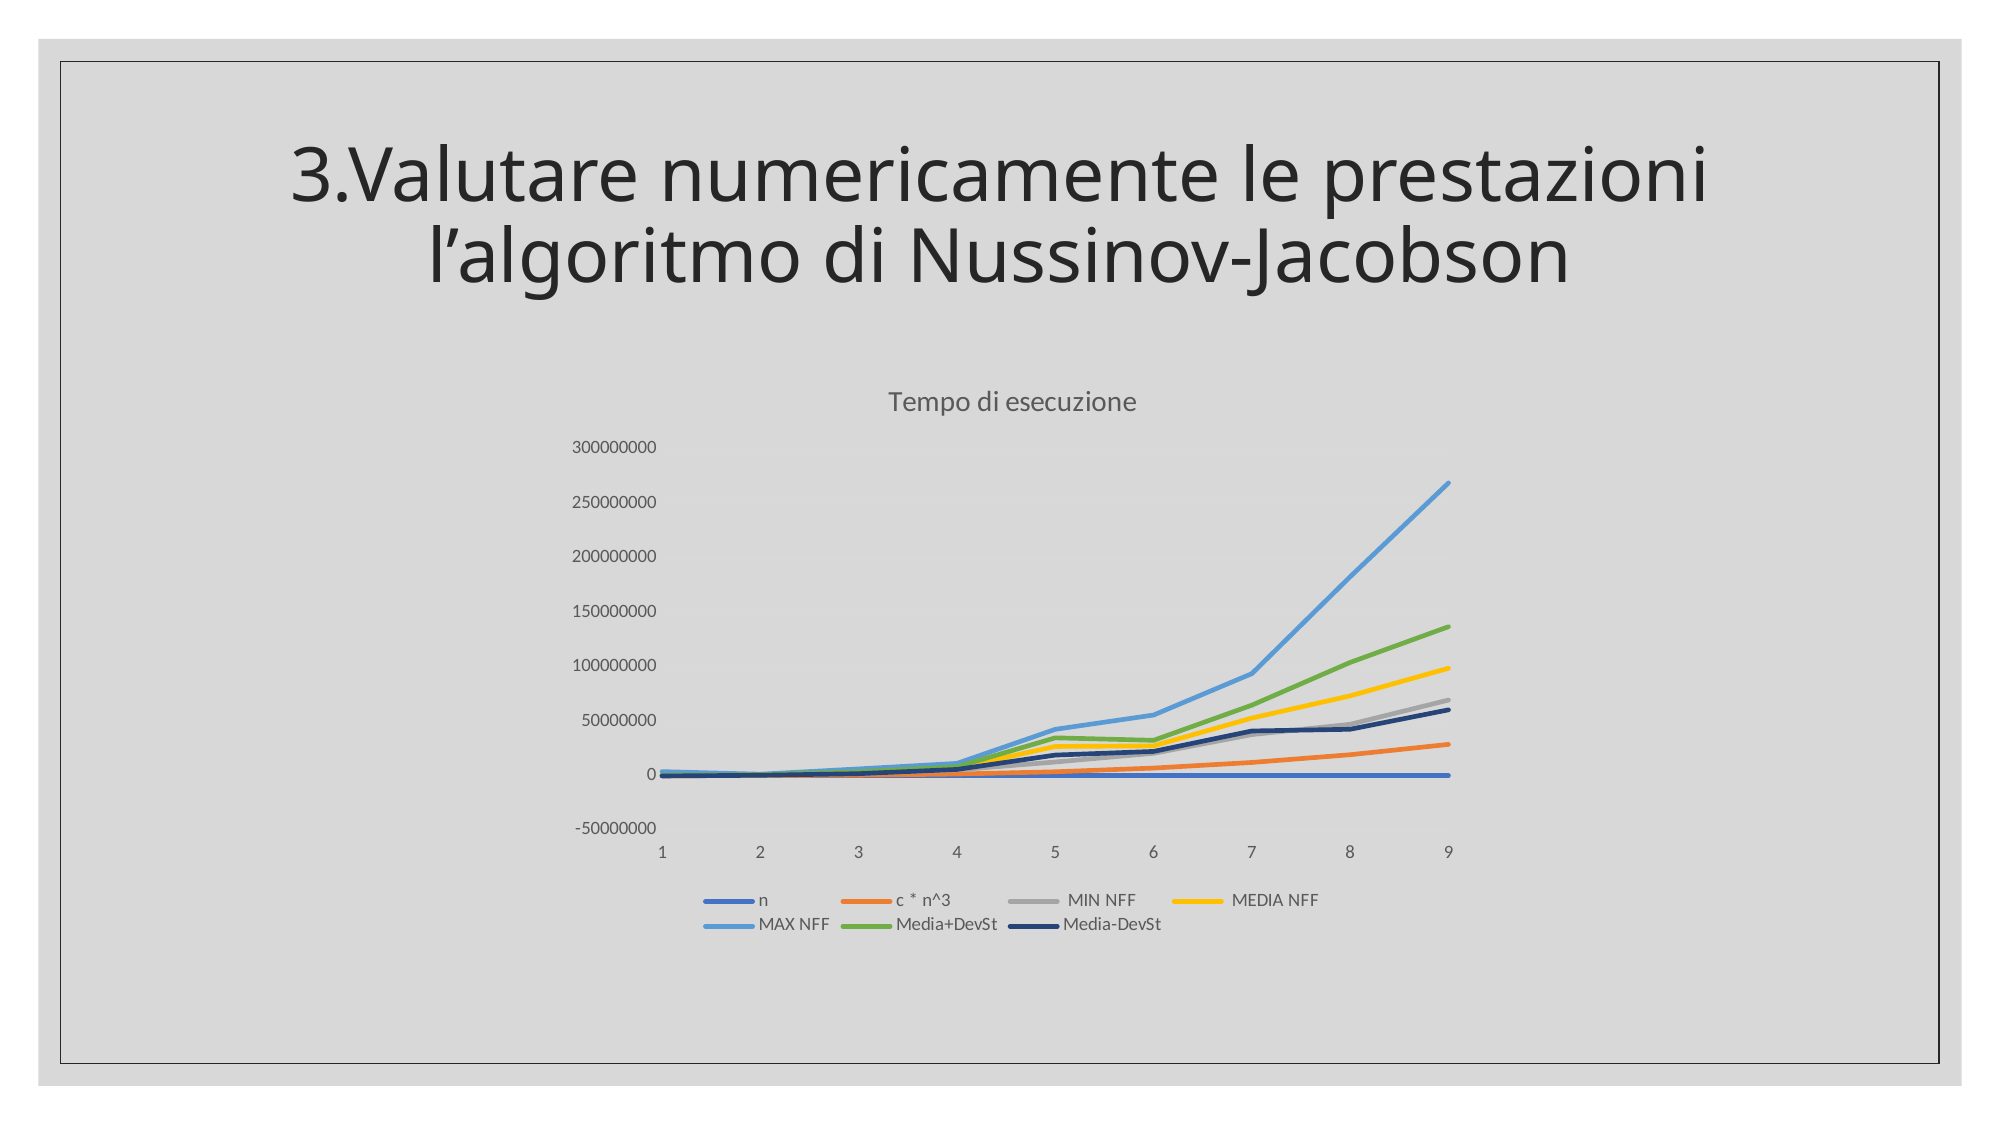

# 3.Valutare numericamente le prestazioni l’algoritmo di Nussinov-Jacobson
### Chart: Tempo di esecuzione
| Category | n | c * n^3 | MIN NFF | MEDIA NFF | MAX NFF | Media+DevSt | Media-DevSt |
|---|---|---|---|---|---|---|---|
| 1 | 10.0 | 450.0 | 38800.0 | 118129.0 | 3737400.0 | 485267.202116772 | -249009.202116771 |
| 2 | 50.0 | 56250.0 | 324100.0 | 664613.0 | 1348500.0 | 940985.859568483 | 388240.140431517 |
| 3 | 100.0 | 450000.0 | 1788600.0 | 2714125.0 | 6241200.0 | 3590517.93530097 | 1837732.06469903 |
| 4 | 150.0 | 1518750.0 | 5353000.0 | 7000410.0 | 11288600.0 | 8216906.89977892 | 5783913.10022108 |
| 5 | 200.0 | 3600000.0 | 12612000.0 | 26864556.0 | 42615700.0 | 34802219.3401066 | 18926892.6598934 |
| 6 | 250.0 | 7031250.0 | 20573600.0 | 27408133.3333333 | 55741000.0 | 32504087.2624996 | 22312179.4041671 |
| 7 | 300.0 | 12150000.0 | 37764000.0 | 52956485.2941176 | 93792200.0 | 64839371.4629265 | 41073599.1253088 |
| 8 | 350.0 | 19293750.0 | 47203400.0 | 73383653.9215686 | 182860600.0 | 104097966.457028 | 42669341.3861094 |
| 9 | 400.0 | 28800000.0 | 69515400.0 | 98751573.2673267 | 269055700.0 | 136964048.315787 | 60539098.2188669 |